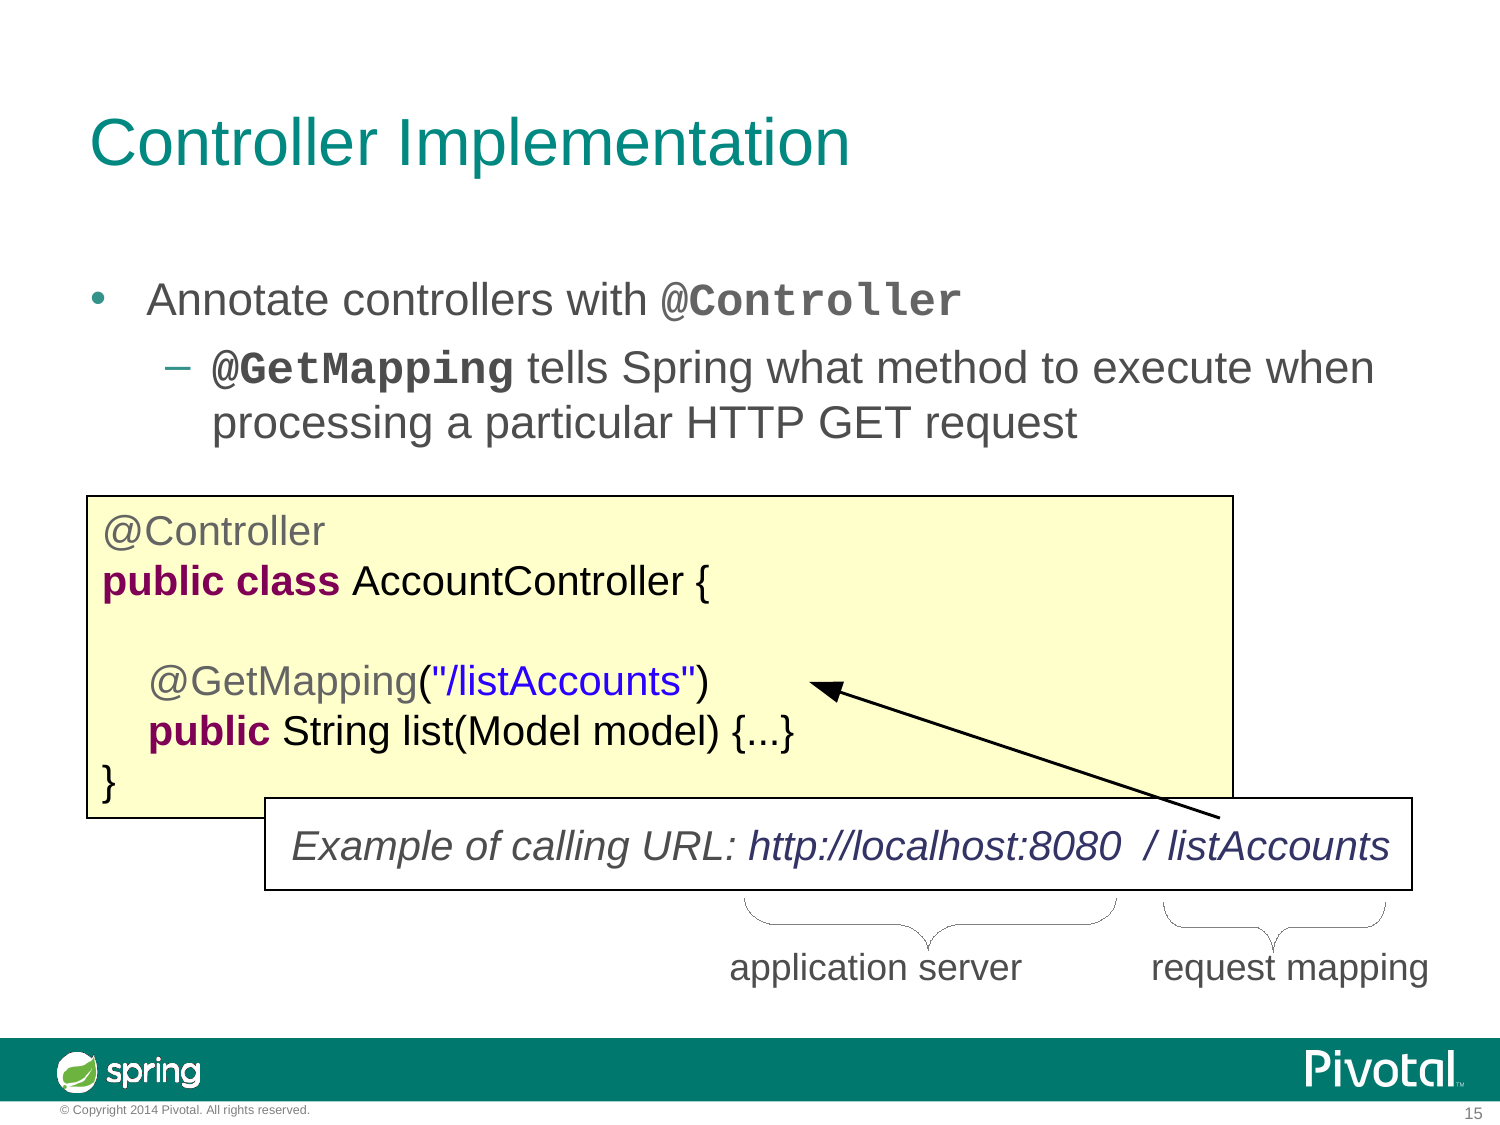

# Controller Implementation
Annotate controllers with @Controller
@GetMapping tells Spring what method to execute when processing a particular HTTP GET request
@Controller
public class AccountController {
 @GetMapping("/listAccounts")
 public String list(Model model) {...}
}
 Example of calling URL: http://localhost:8080 / listAccounts
application server
request mapping